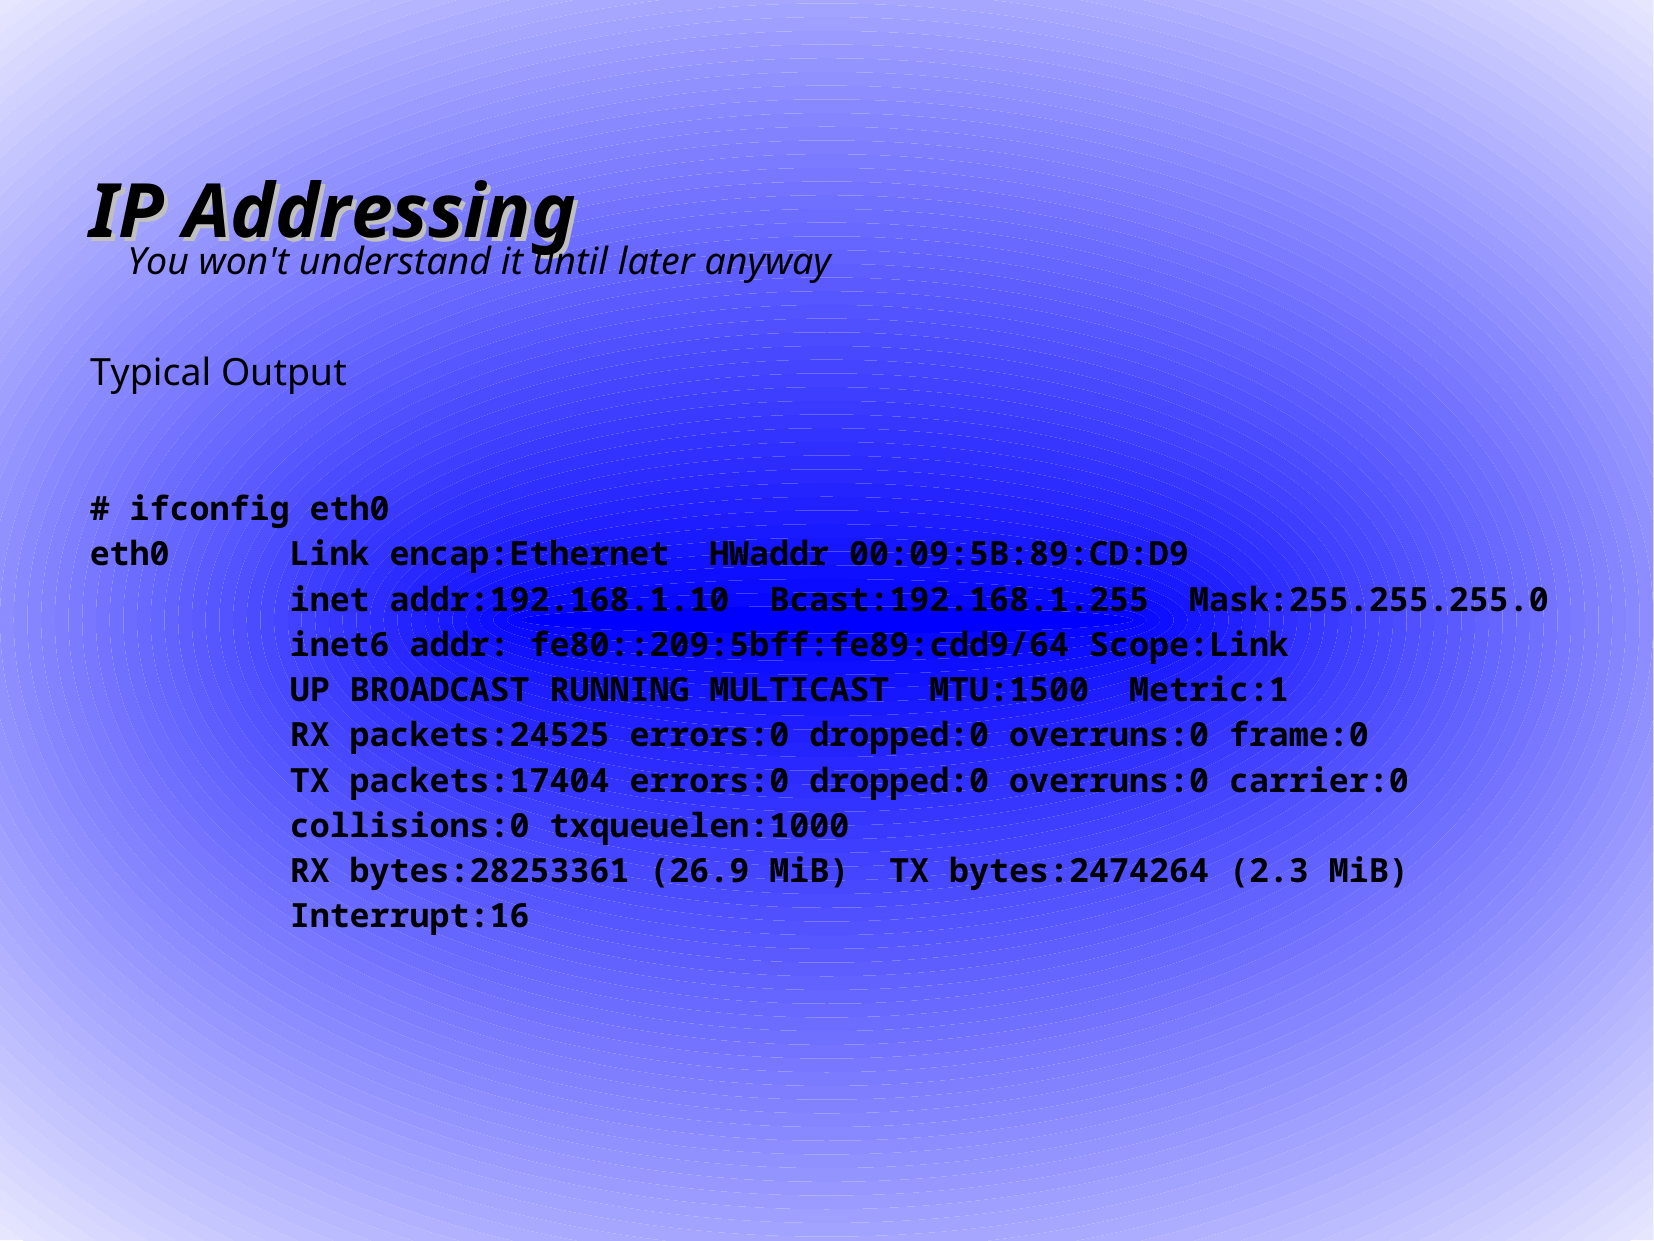

IP Addressing
You won't understand it until later anyway
Typical Output
# ifconfig eth0
eth0 Link encap:Ethernet HWaddr 00:09:5B:89:CD:D9
 inet addr:192.168.1.10 Bcast:192.168.1.255 Mask:255.255.255.0
 inet6 addr: fe80::209:5bff:fe89:cdd9/64 Scope:Link
 UP BROADCAST RUNNING MULTICAST MTU:1500 Metric:1
 RX packets:24525 errors:0 dropped:0 overruns:0 frame:0
 TX packets:17404 errors:0 dropped:0 overruns:0 carrier:0
 collisions:0 txqueuelen:1000
 RX bytes:28253361 (26.9 MiB) TX bytes:2474264 (2.3 MiB)
 Interrupt:16